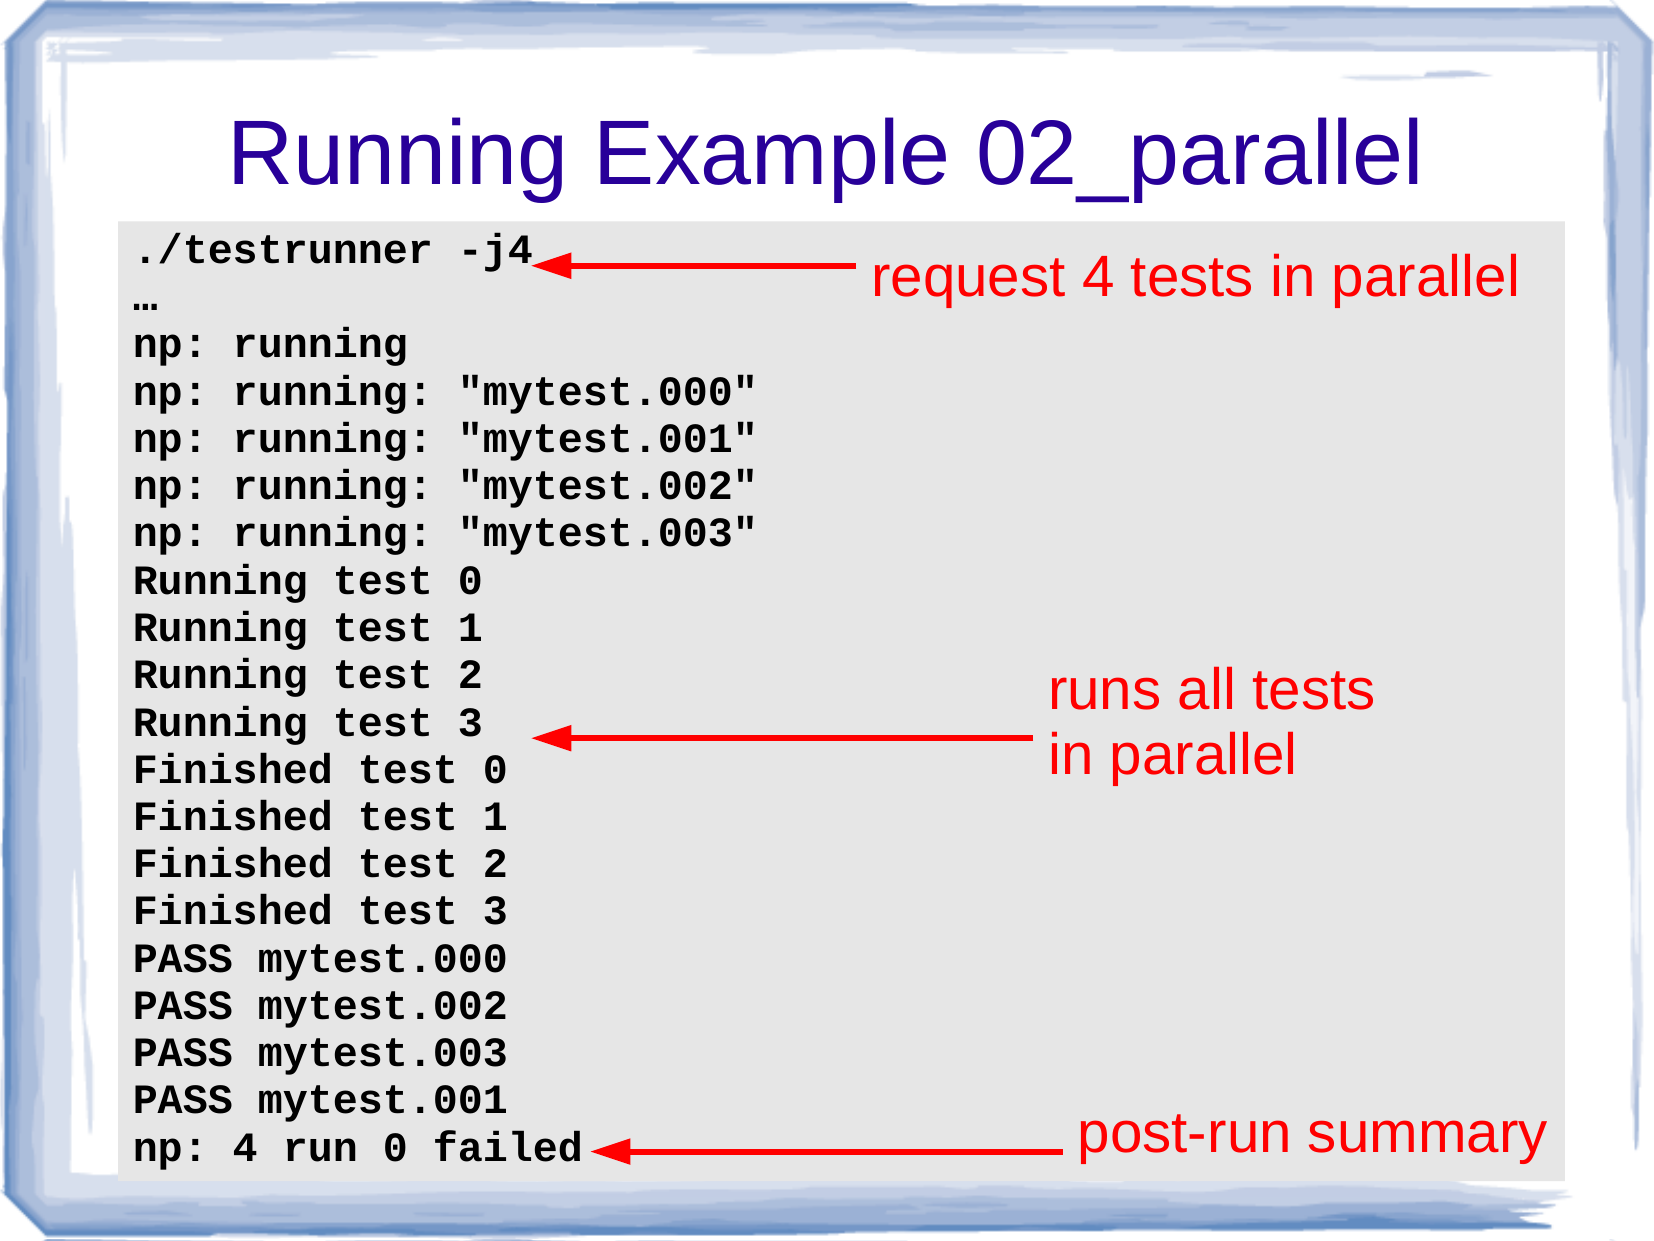

# Running Example 02_parallel
./testrunner -j4
…
np: running
np: running: "mytest.000"
np: running: "mytest.001"
np: running: "mytest.002"
np: running: "mytest.003"
Running test 0
Running test 1
Running test 2
Running test 3
Finished test 0
Finished test 1
Finished test 2
Finished test 3
PASS mytest.000
PASS mytest.002
PASS mytest.003
PASS mytest.001
np: 4 run 0 failed
request 4 tests in parallel
runs all tests
in parallel
post-run summary